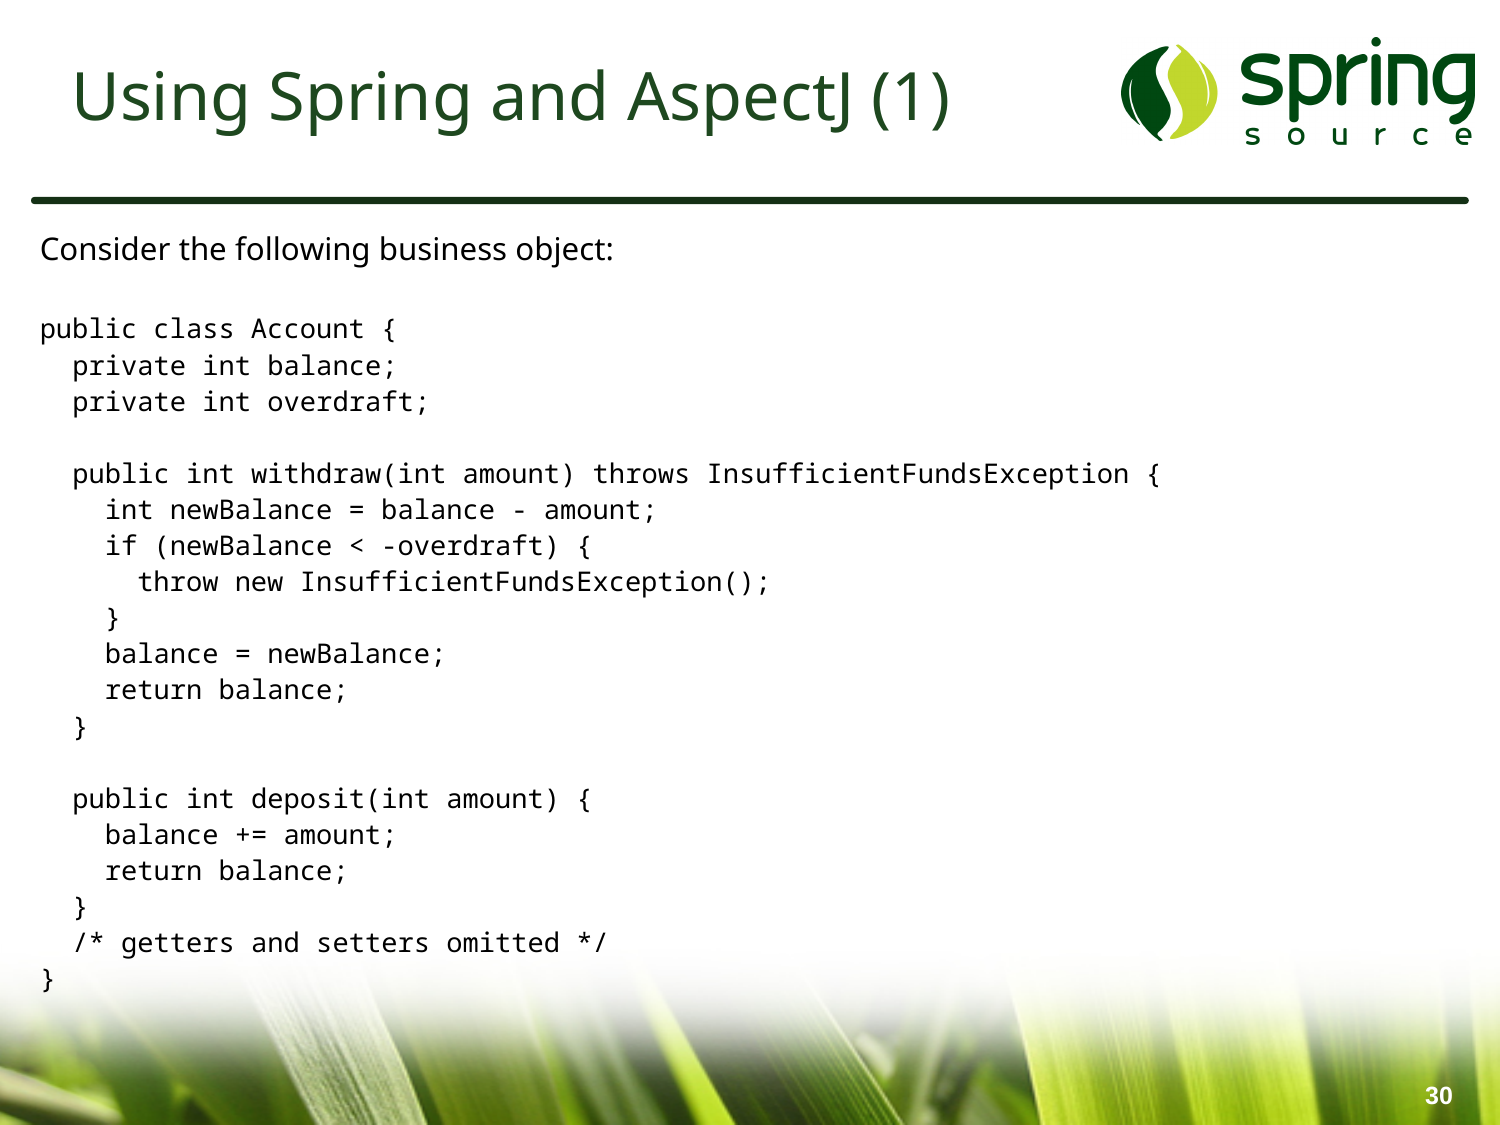

# Using Spring and AspectJ (1)
Consider the following business object:
public class Account {
 private int balance;
 private int overdraft;
 public int withdraw(int amount) throws InsufficientFundsException {
 int newBalance = balance - amount;
 if (newBalance < -overdraft) {
 throw new InsufficientFundsException();
 }
 balance = newBalance;
 return balance;
 }
 public int deposit(int amount) {
 balance += amount;
 return balance;
 }
 /* getters and setters omitted */
}